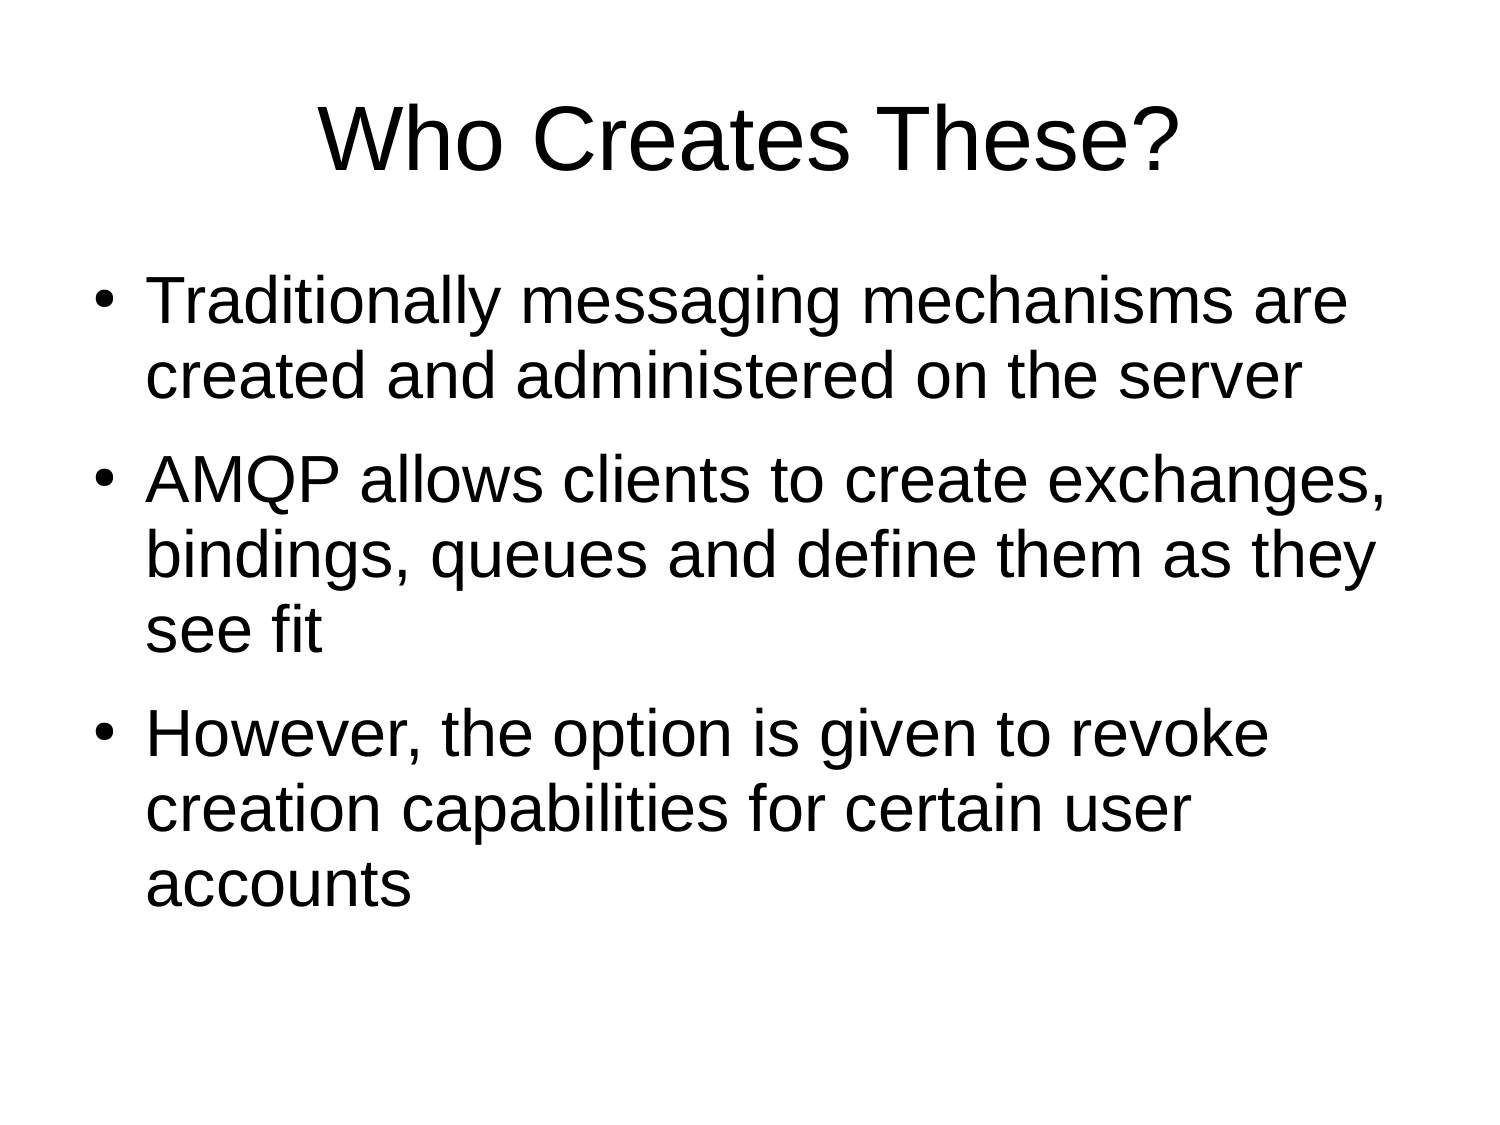

# Who Creates These?
Traditionally messaging mechanisms are created and administered on the server
AMQP allows clients to create exchanges, bindings, queues and define them as they see fit
However, the option is given to revoke creation capabilities for certain user accounts